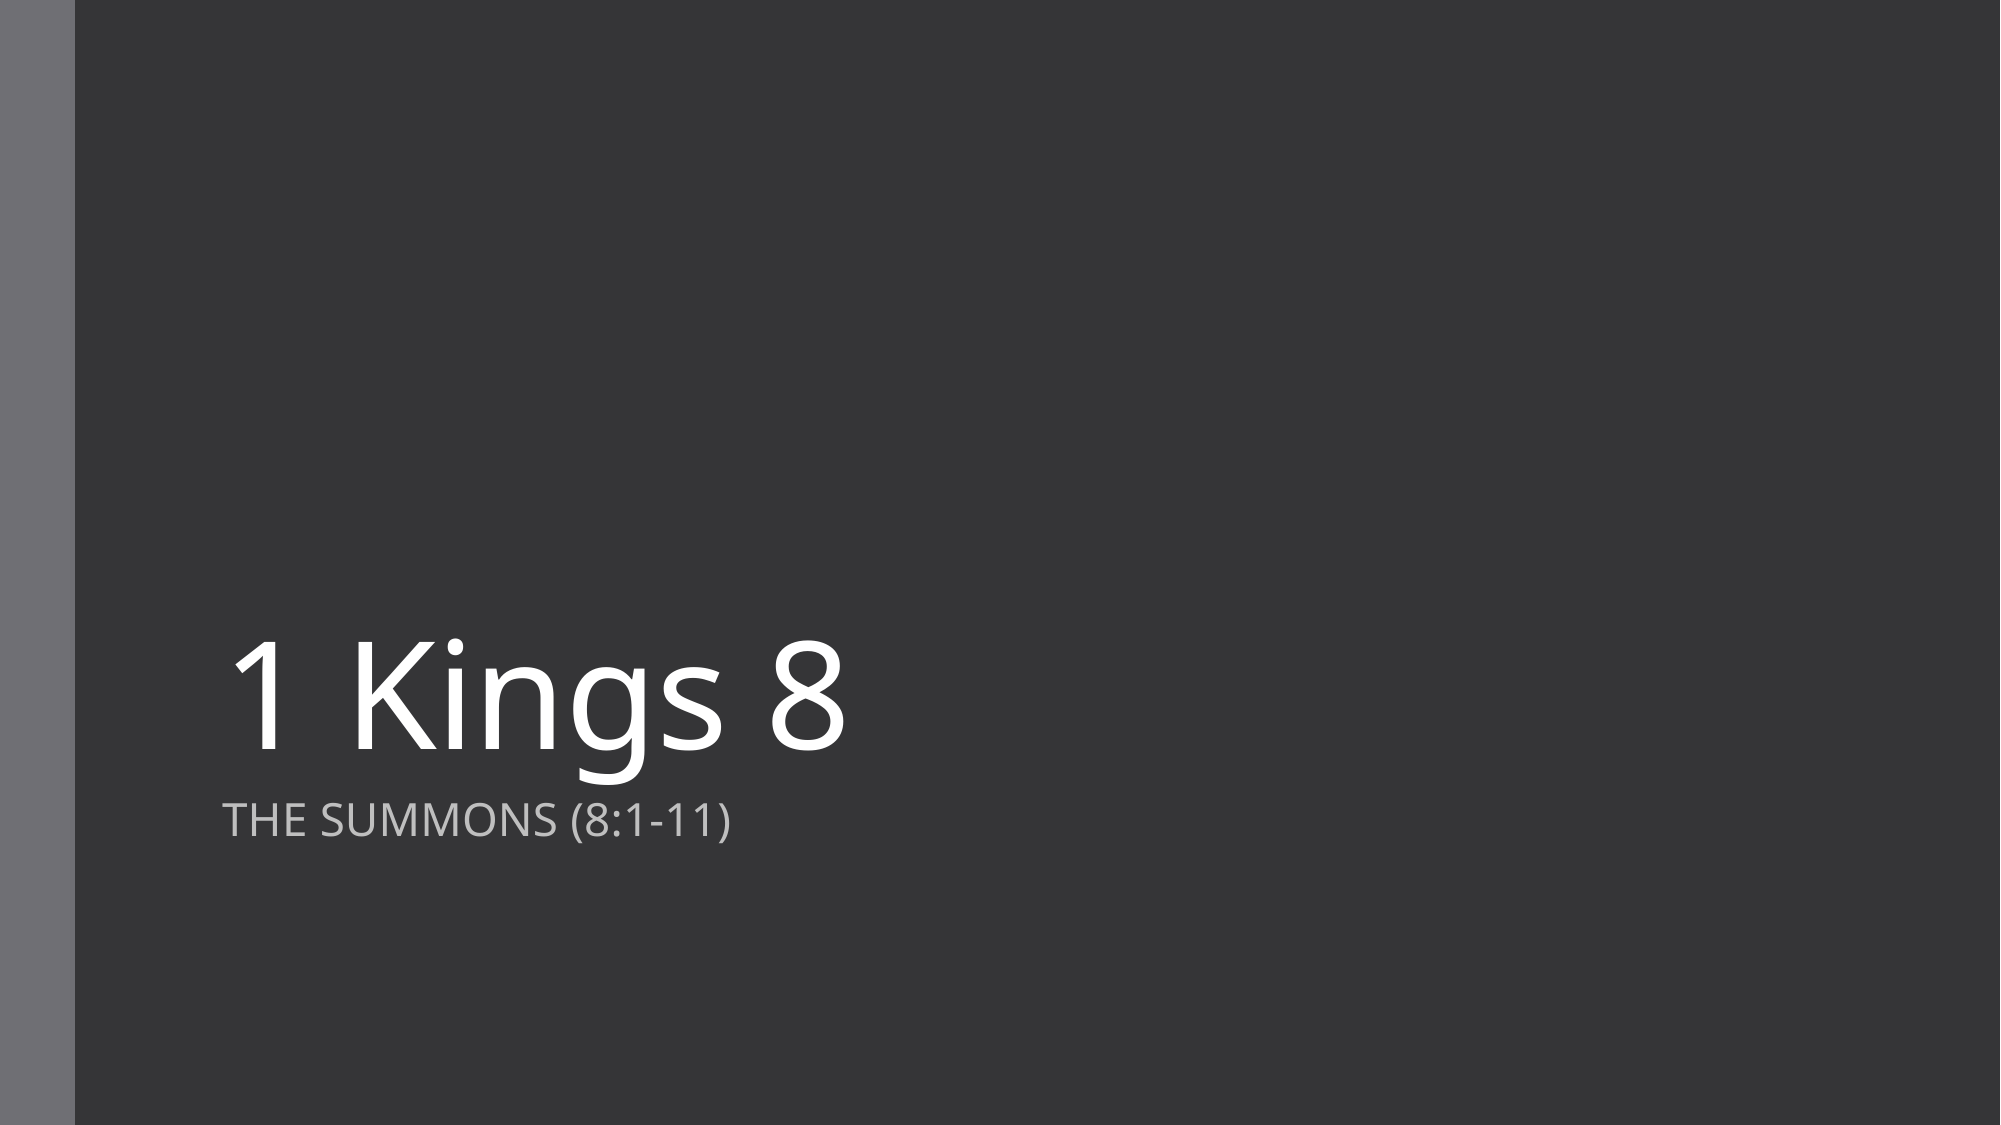

# 1 Kings 8
THE SUMMONS (8:1-11)